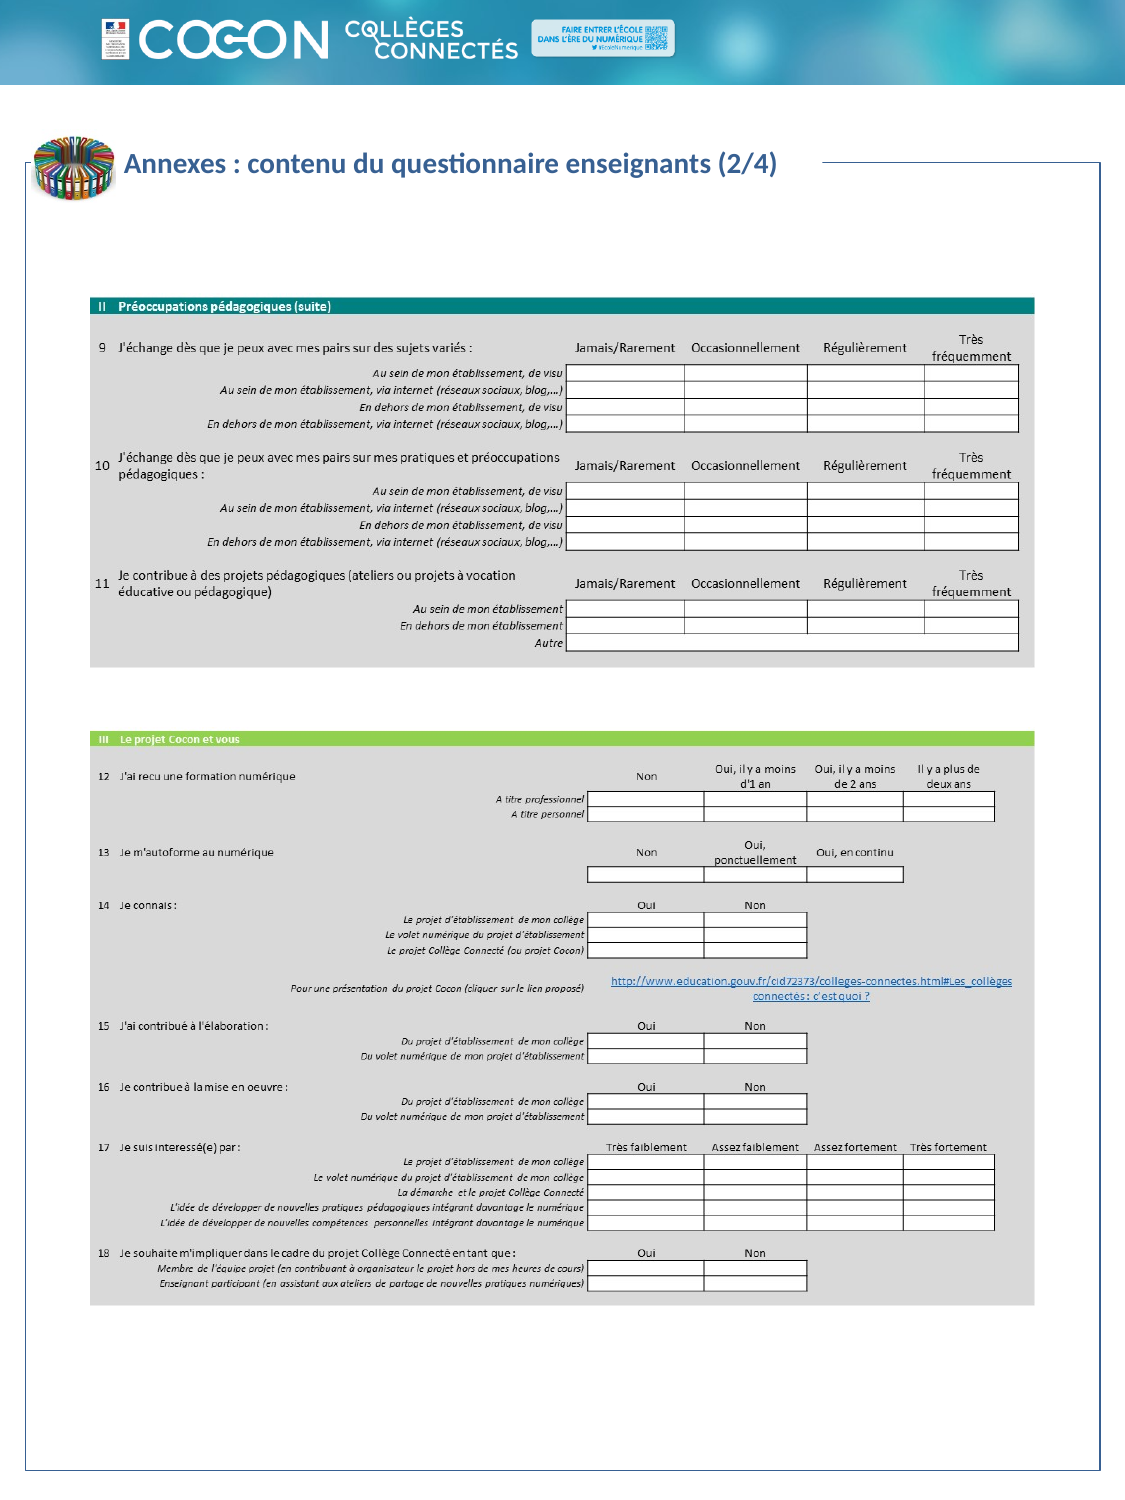

Annexes : contenu du questionnaire enseignants (2/4)